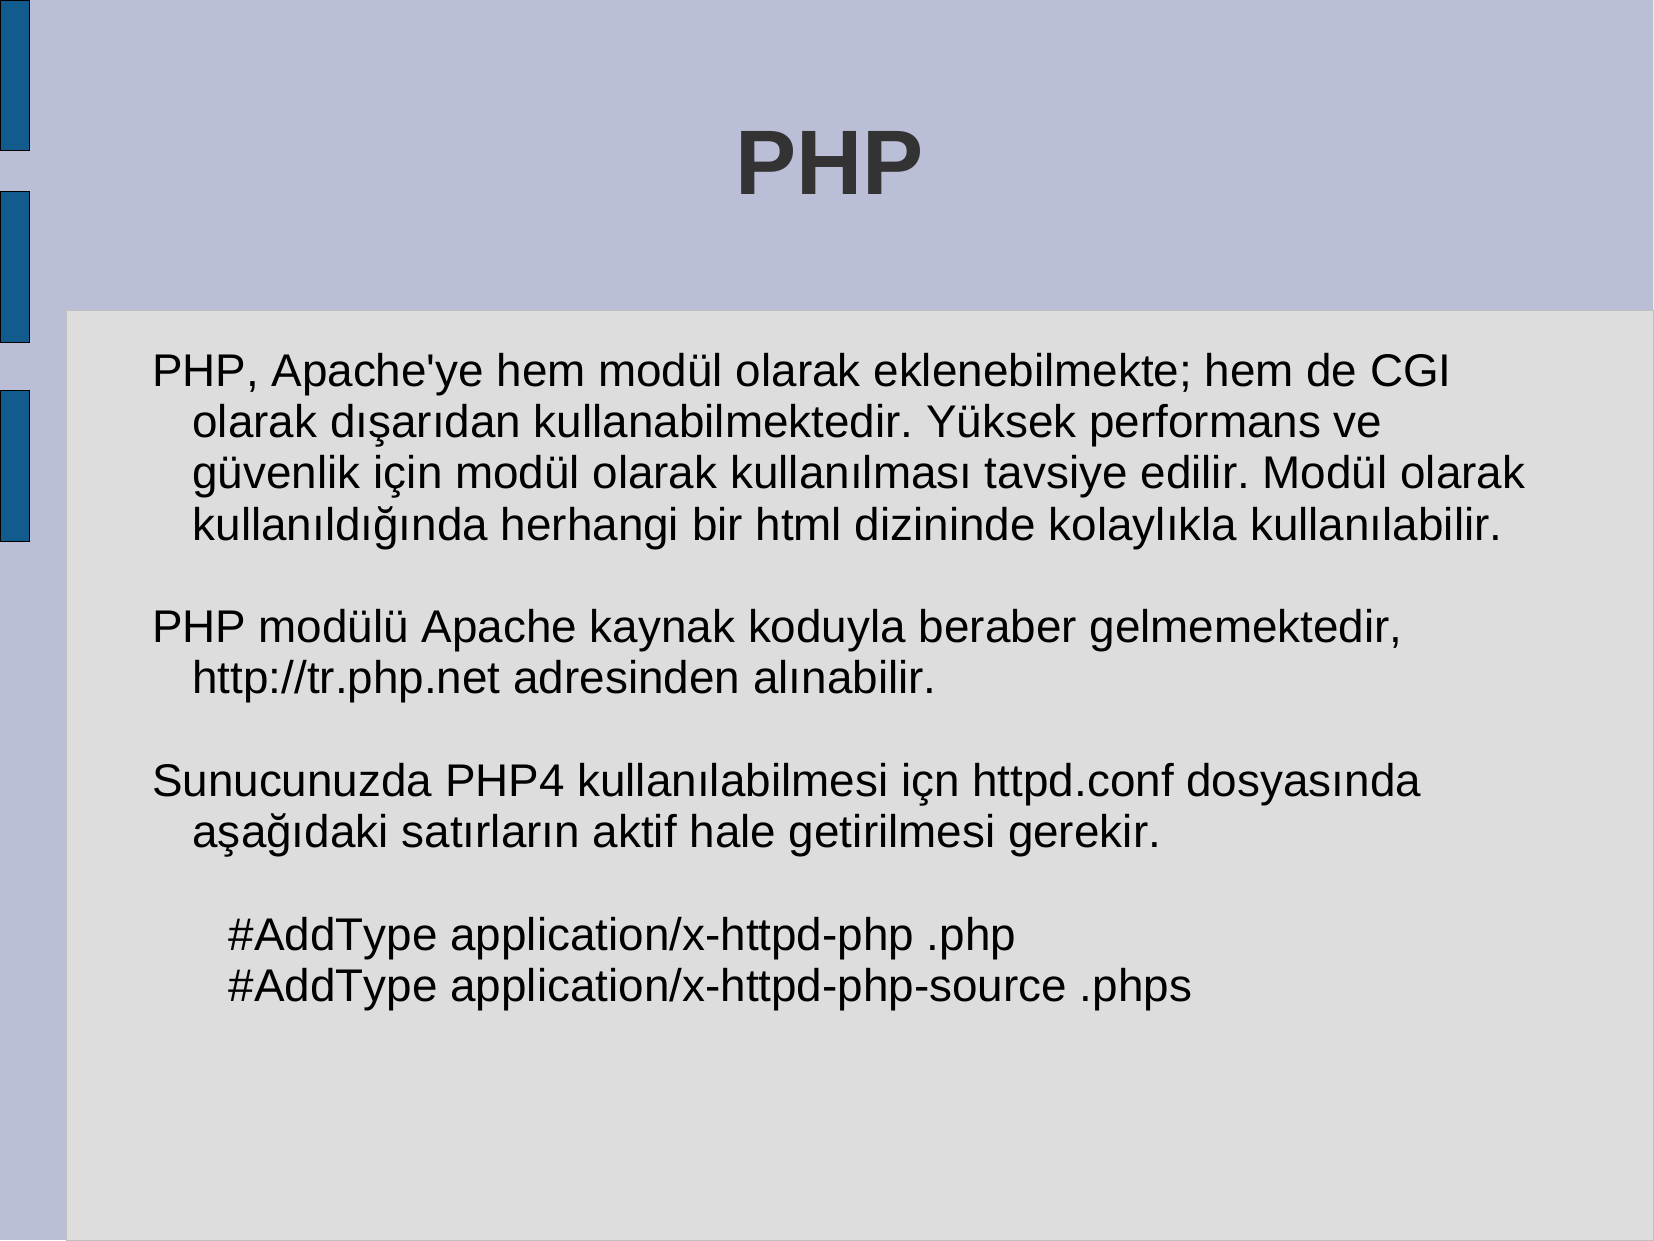

# PHP
 PHP, Apache'ye hem modül olarak eklenebilmekte; hem de CGI olarak dışarıdan kullanabilmektedir. Yüksek performans ve güvenlik için modül olarak kullanılması tavsiye edilir. Modül olarak kullanıldığında herhangi bir html dizininde kolaylıkla kullanılabilir.
 PHP modülü Apache kaynak koduyla beraber gelmemektedir, http://tr.php.net adresinden alınabilir.
 Sunucunuzda PHP4 kullanılabilmesi içn httpd.conf dosyasında aşağıdaki satırların aktif hale getirilmesi gerekir.
 #AddType application/x-httpd-php .php
 #AddType application/x-httpd-php-source .phps